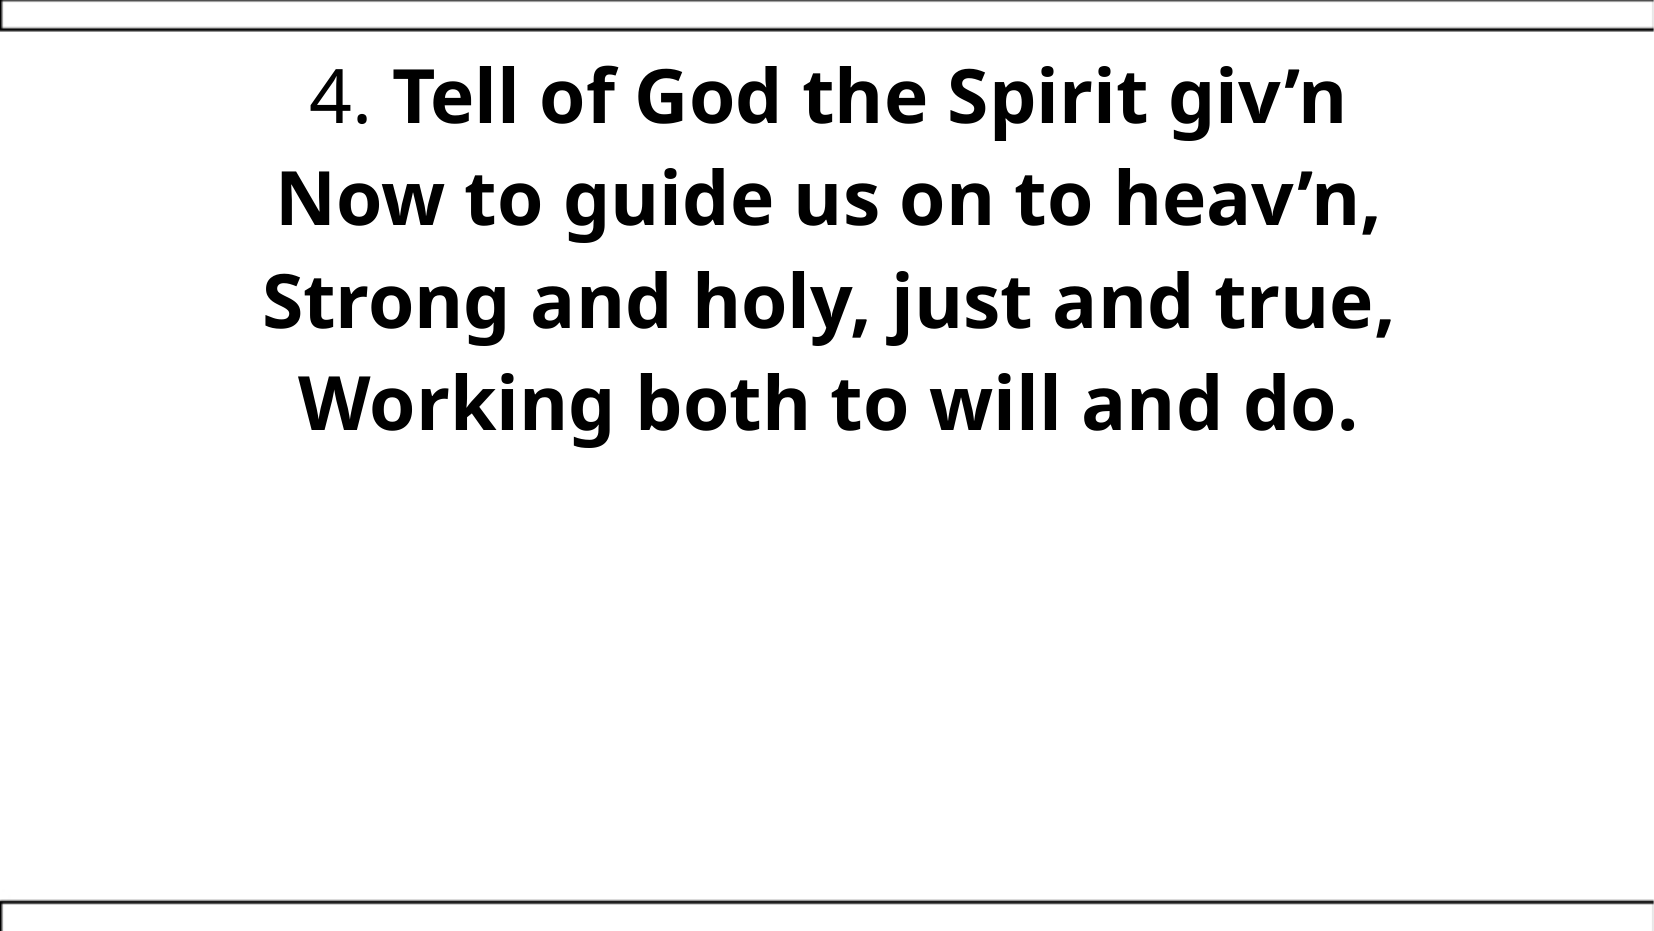

4. Tell of God the Spirit giv’n
Now to guide us on to heav’n,
Strong and holy, just and true,
Working both to will and do.